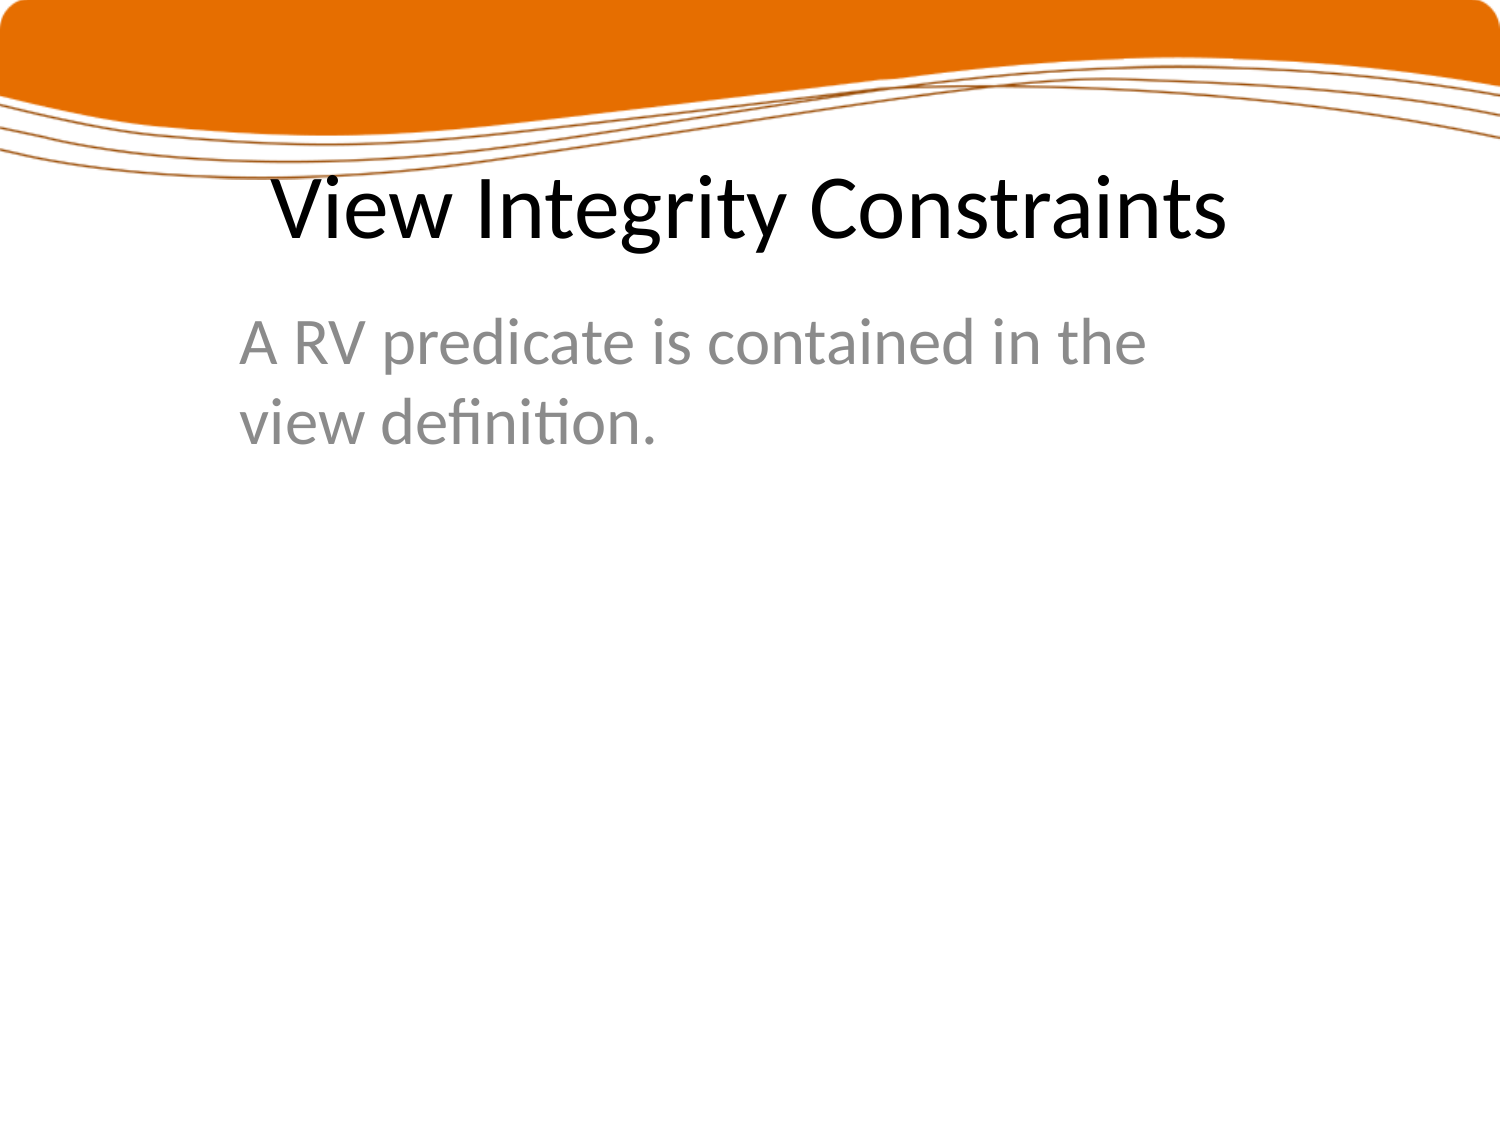

View Integrity Constraints
A RV predicate is contained in the view definition.